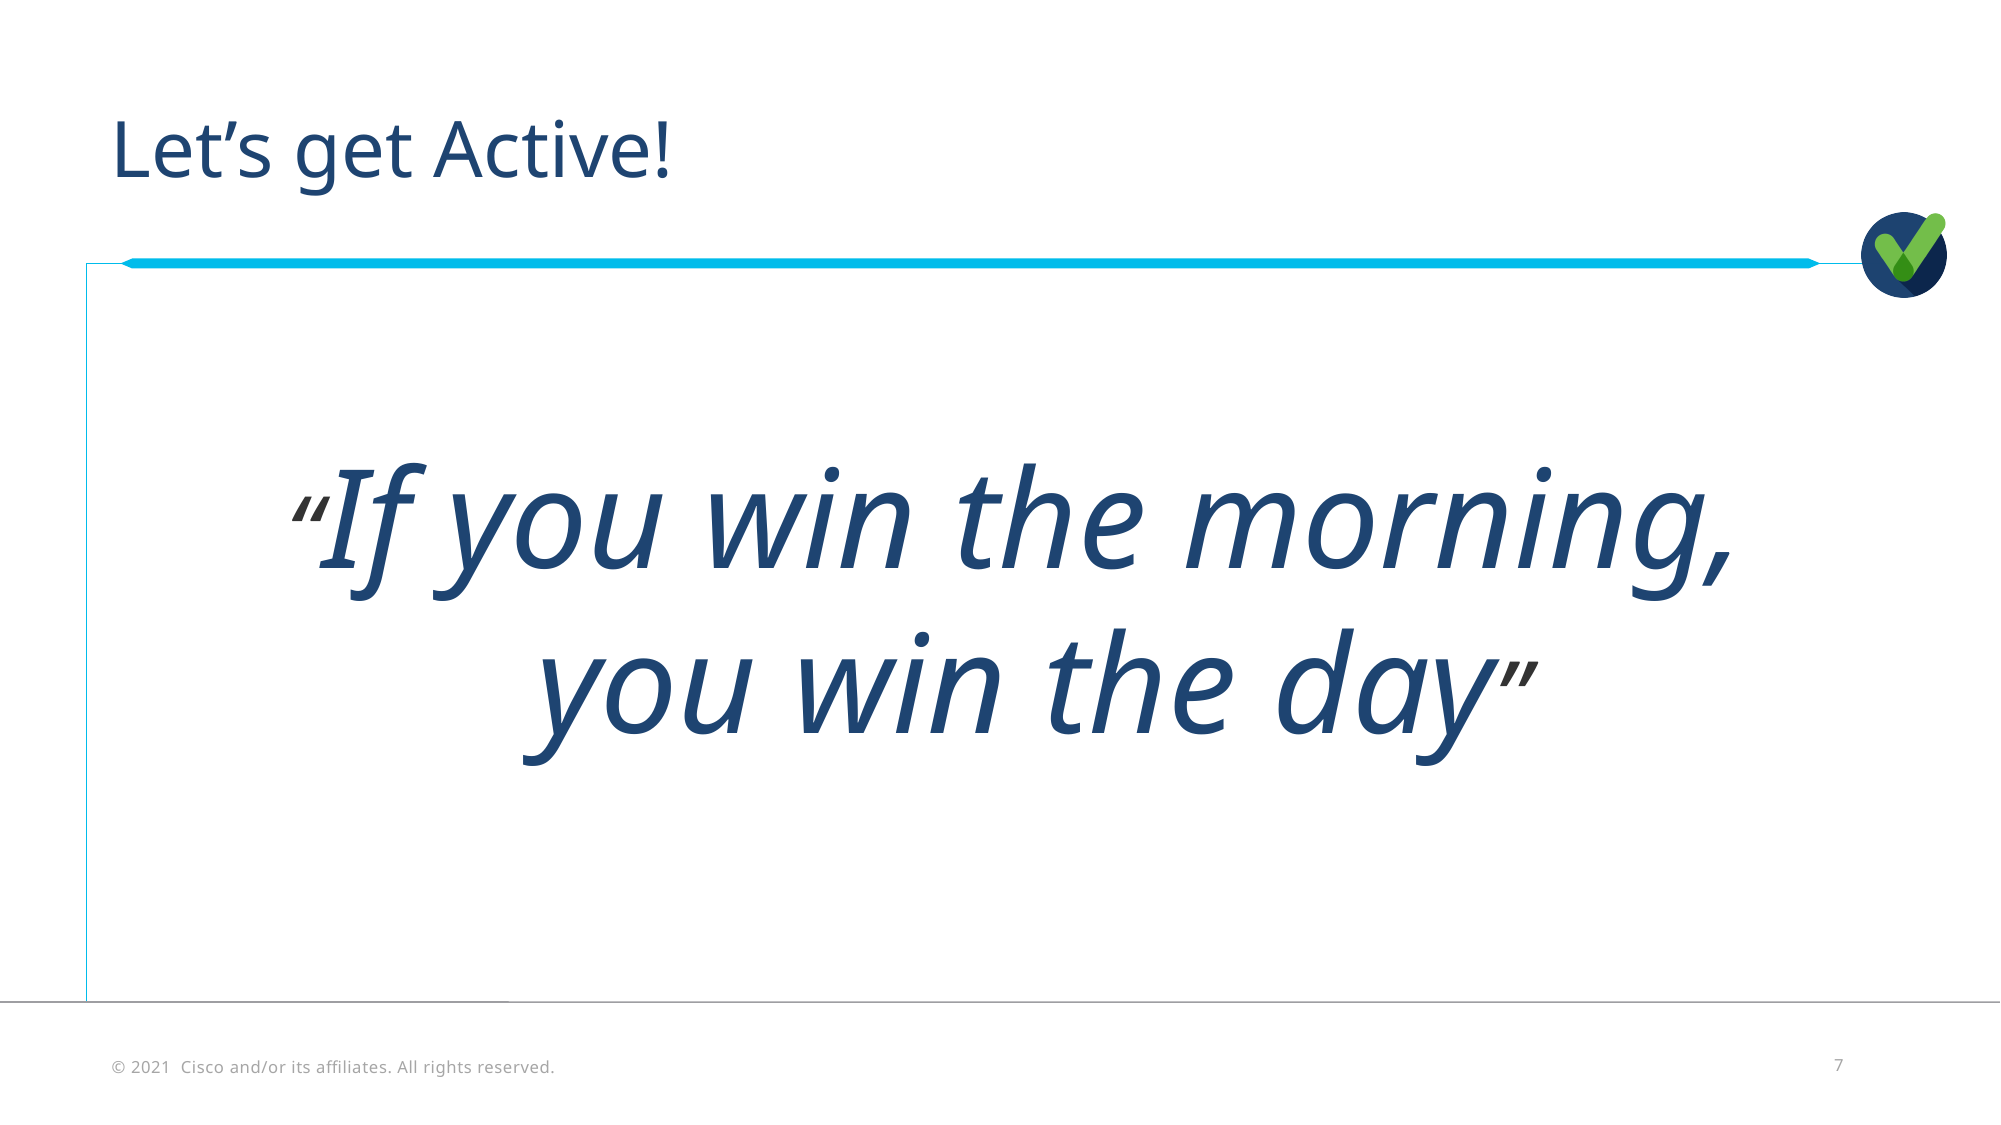

# Let’s get Active!
“If you win the morning,
 you win the day”